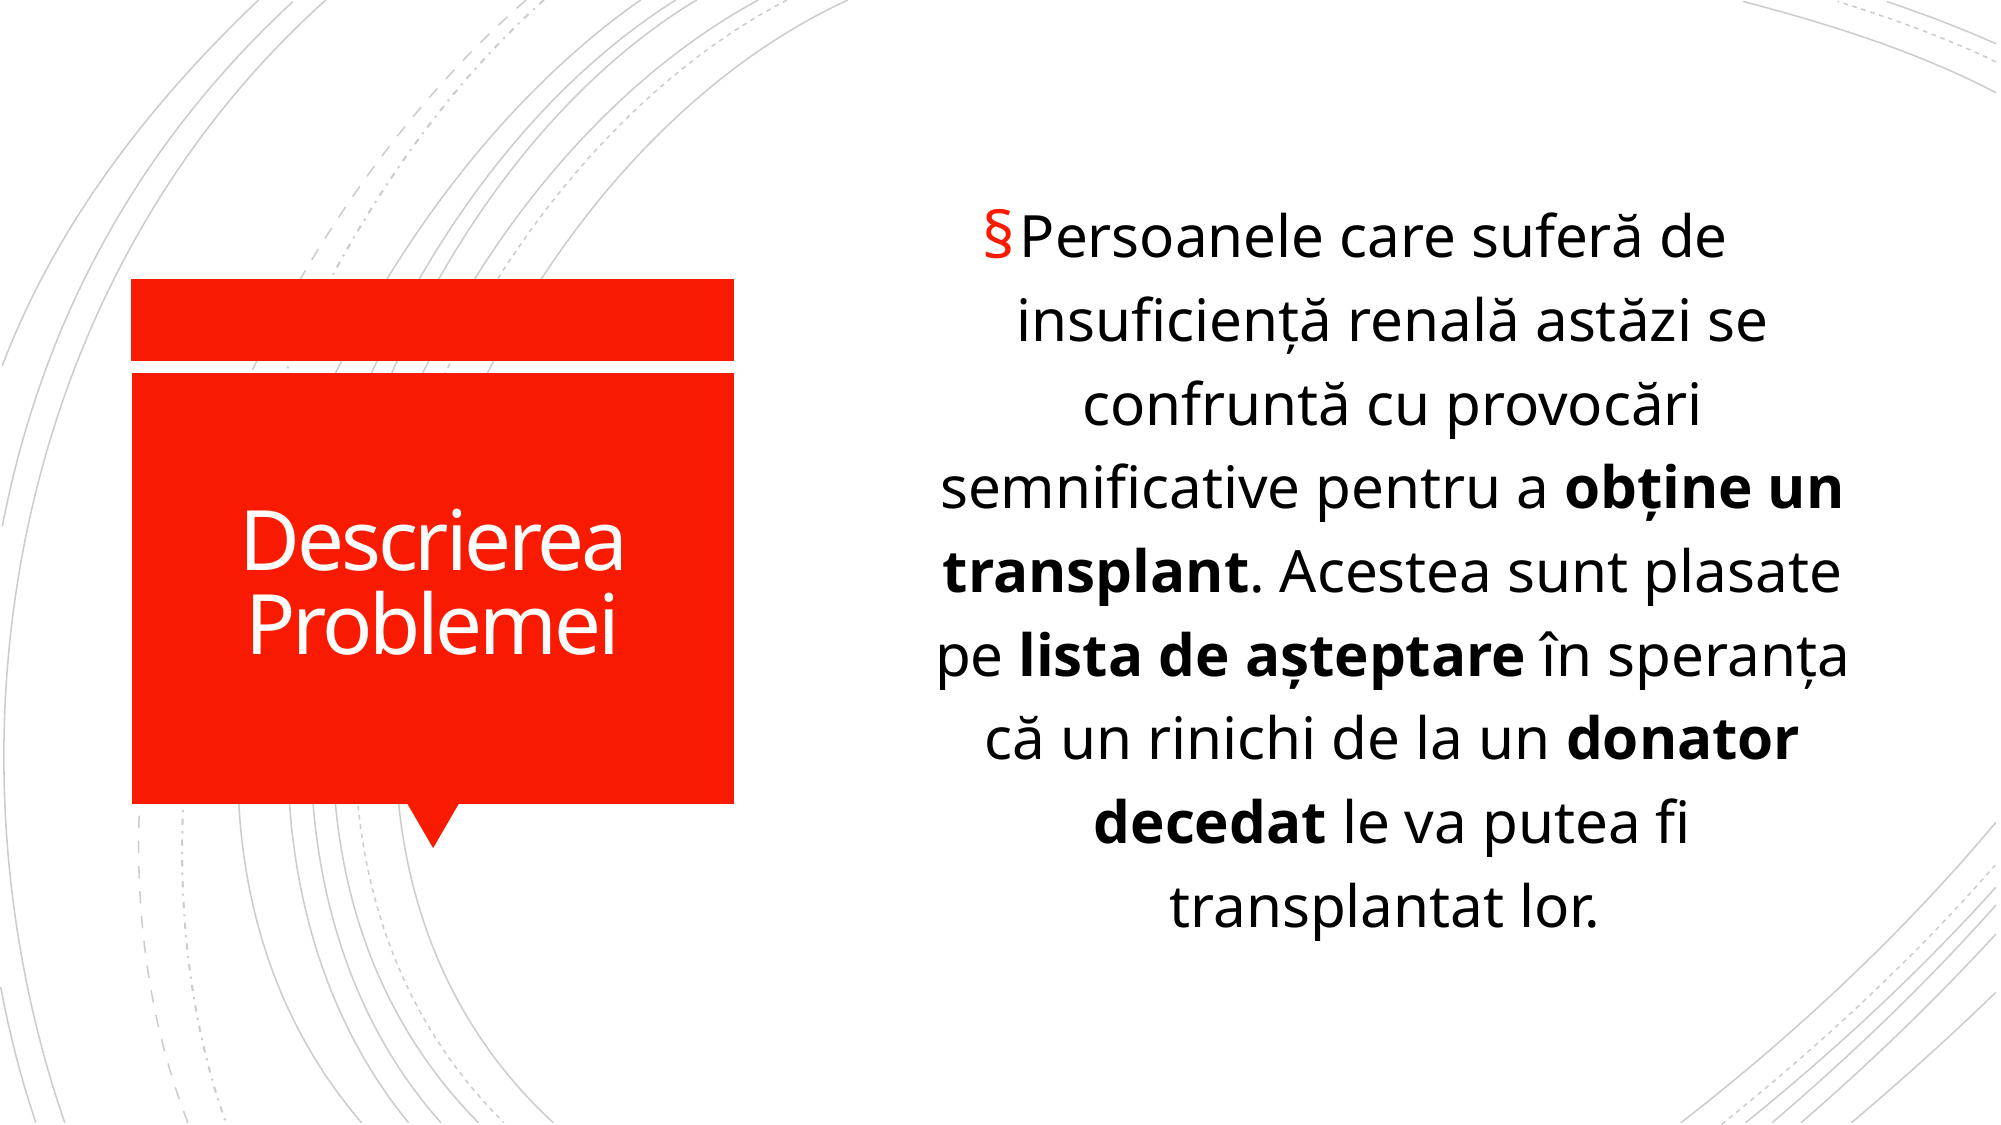

Persoanele care suferă de insuficiență renală astăzi se confruntă cu provocări semnificative pentru a obține un transplant. Acestea sunt plasate pe lista de așteptare în speranța că un rinichi de la un donator decedat le va putea fi transplantat lor.
# Descrierea Problemei